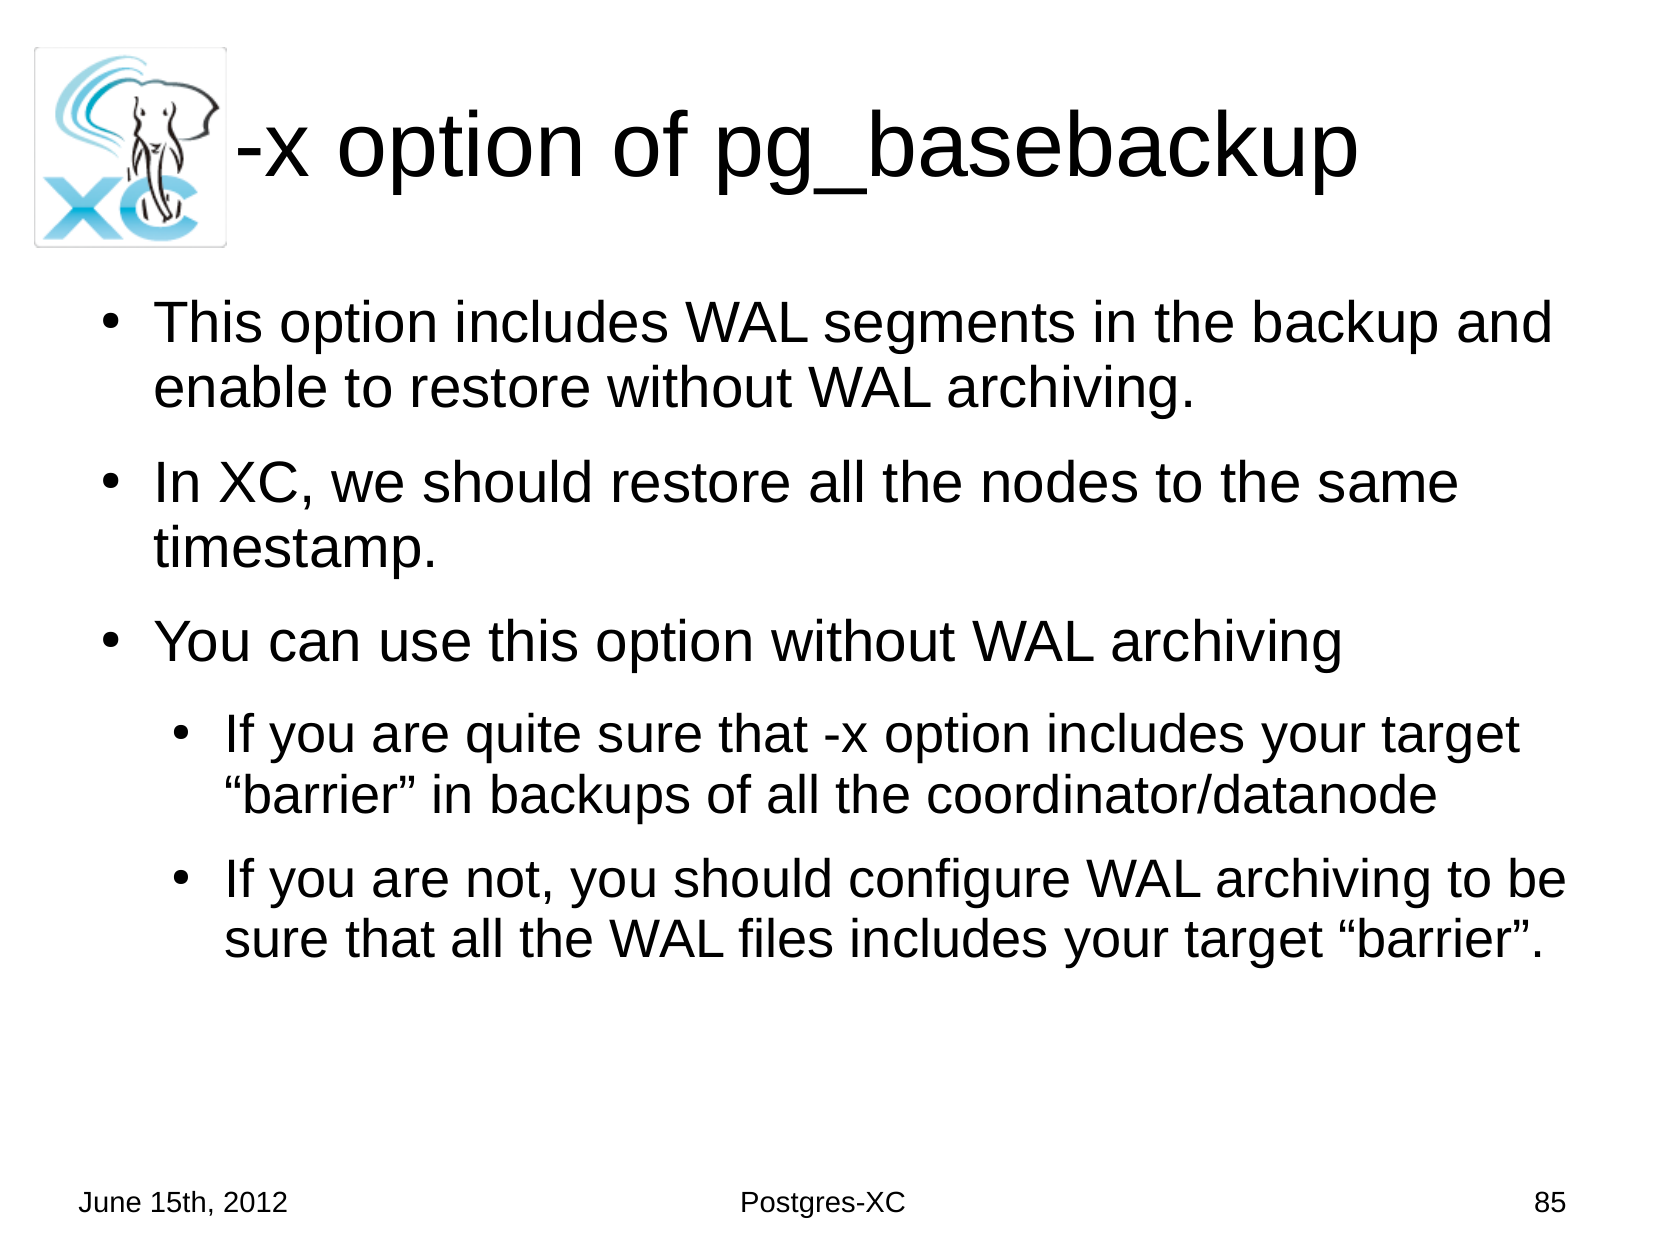

# -x option of pg_basebackup
This option includes WAL segments in the backup and enable to restore without WAL archiving.
In XC, we should restore all the nodes to the same timestamp.
You can use this option without WAL archiving
If you are quite sure that -x option includes your target “barrier” in backups of all the coordinator/datanode
If you are not, you should configure WAL archiving to be sure that all the WAL files includes your target “barrier”.
85